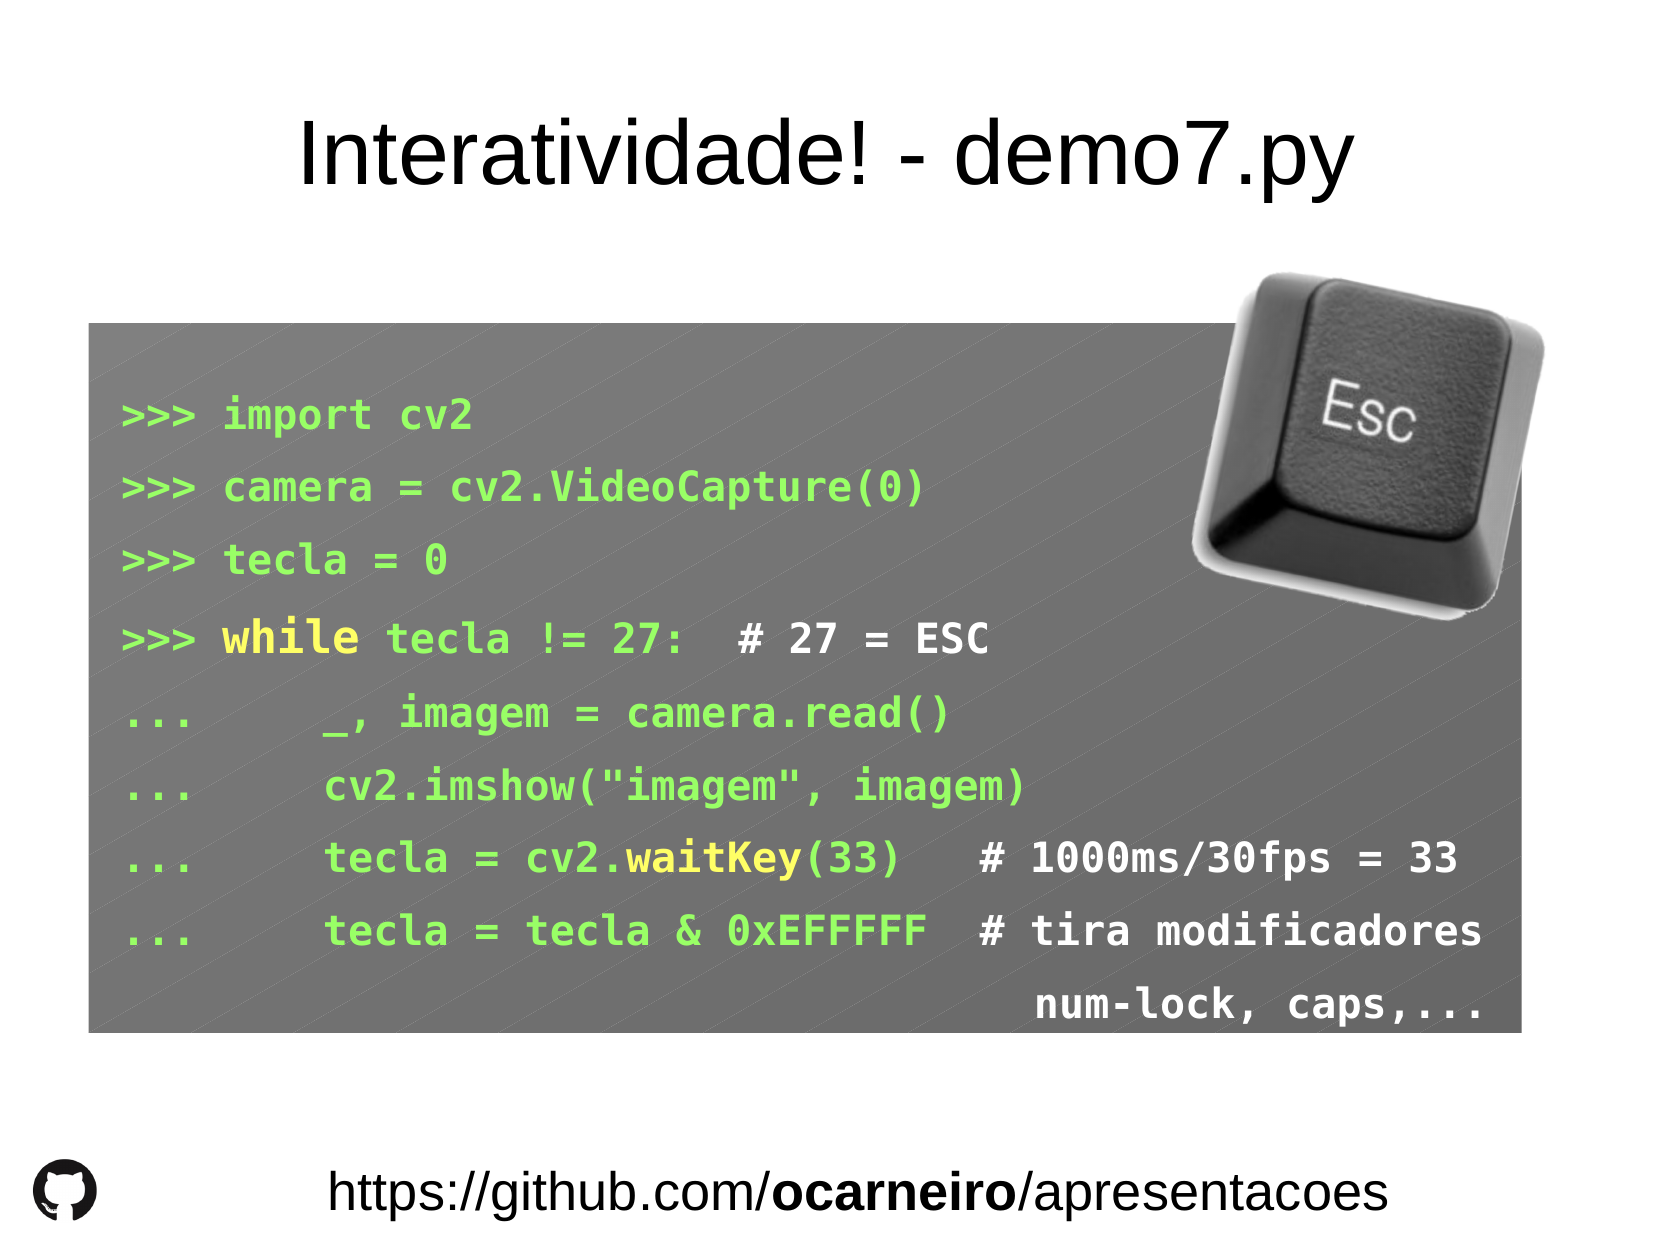

# Interatividade! - demo7.py
>>> import cv2
>>> camera = cv2.VideoCapture(0)
>>> tecla = 0
>>> while tecla != 27: # 27 = ESC
... _, imagem = camera.read()
... cv2.imshow("imagem", imagem)
... tecla = cv2.waitKey(33) # 1000ms/30fps = 33
... tecla = tecla & 0xEFFFFF # tira modificadores
											 num-lock, caps,...
https://github.com/ocarneiro/apresentacoes